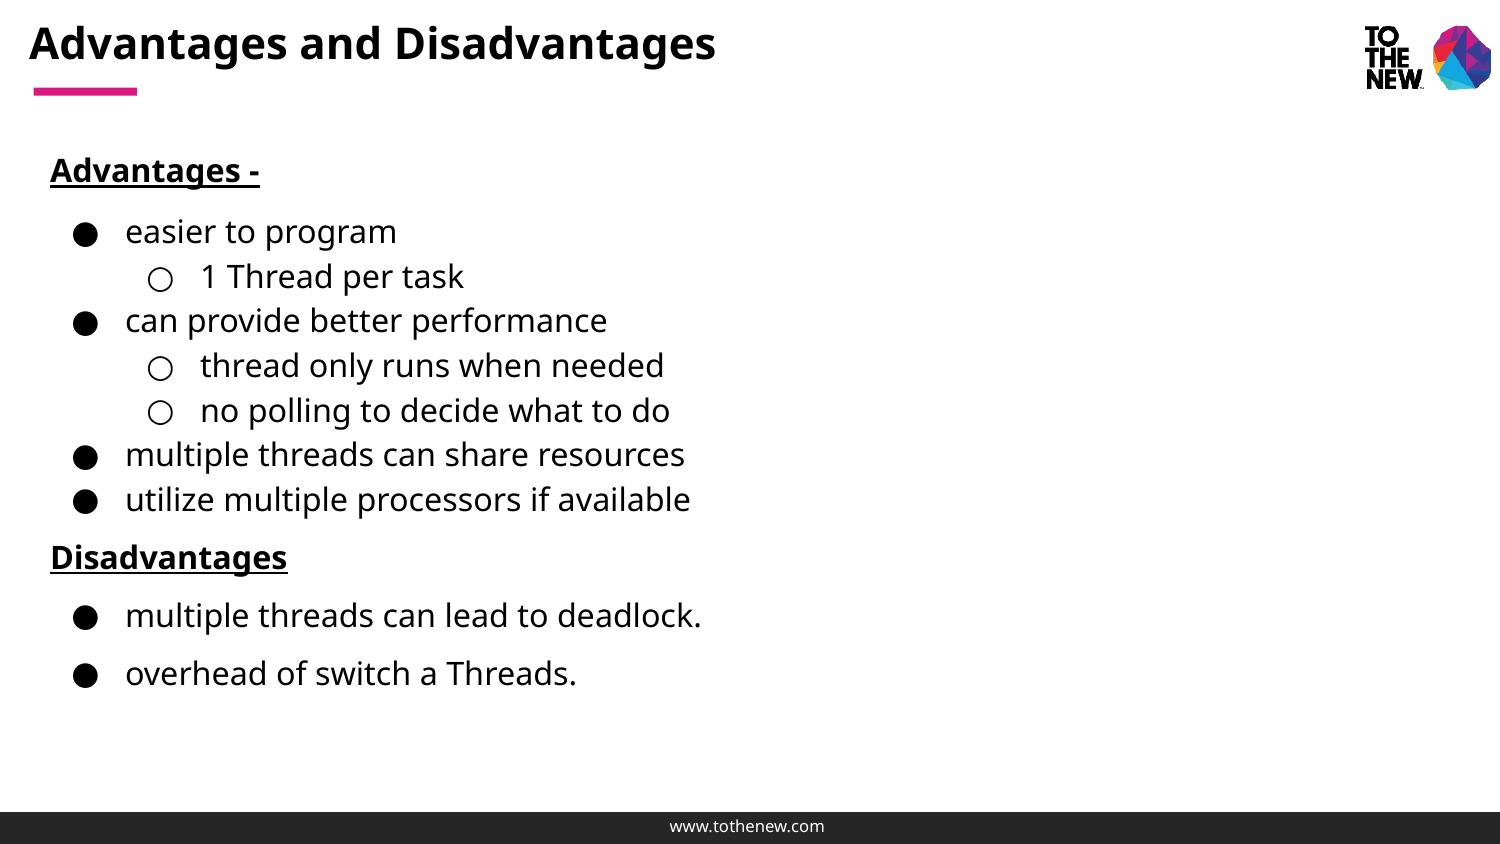

# Advantages and Disadvantages
Advantages -
easier to program
1 Thread per task
can provide better performance
thread only runs when needed
no polling to decide what to do
multiple threads can share resources
utilize multiple processors if available
Disadvantages
multiple threads can lead to deadlock.
overhead of switch a Threads.